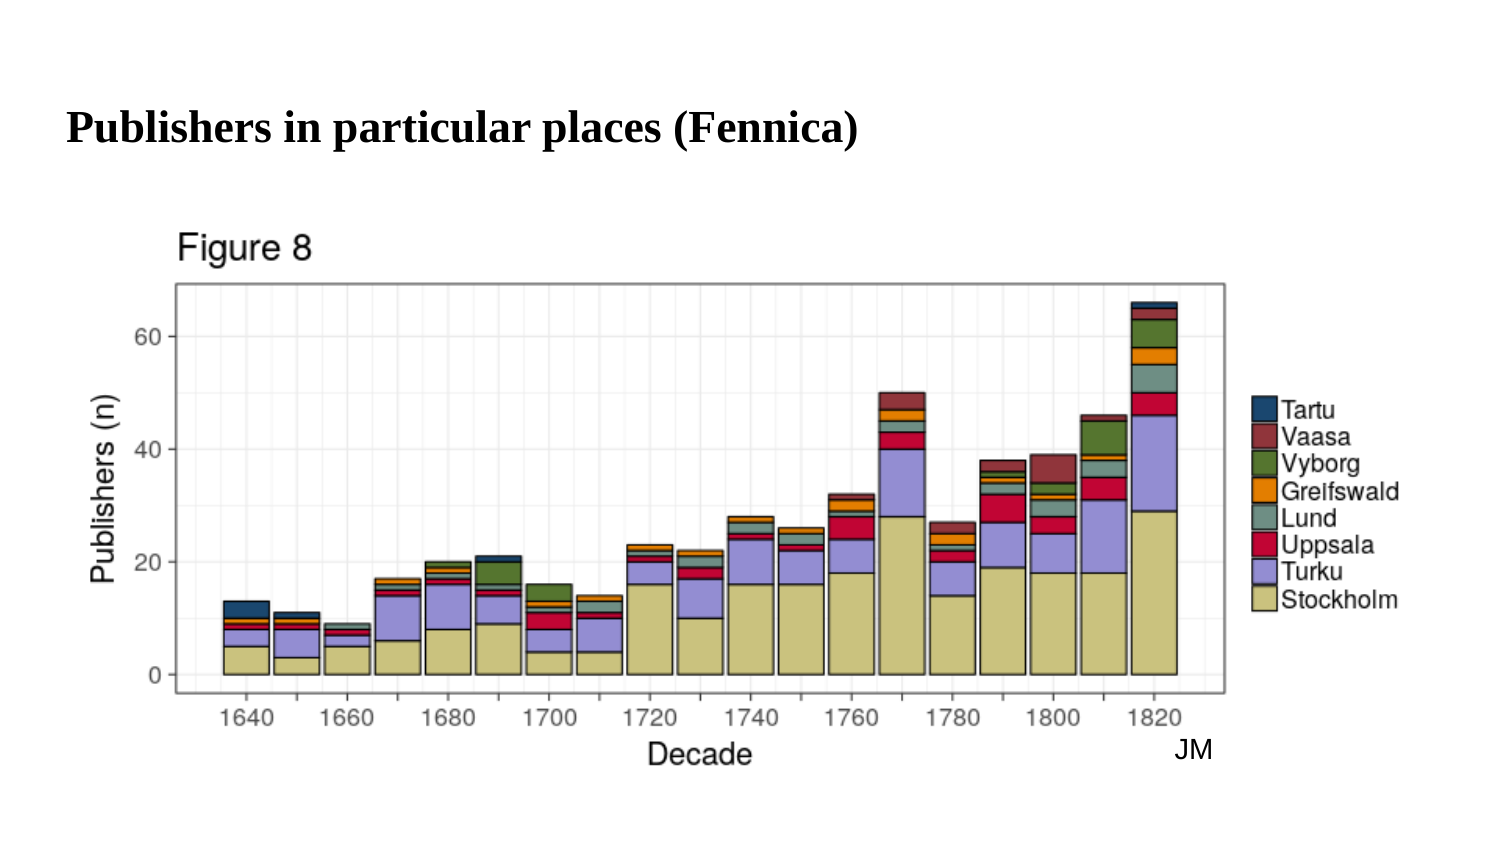

# Publishers in particular places (Fennica)
JM